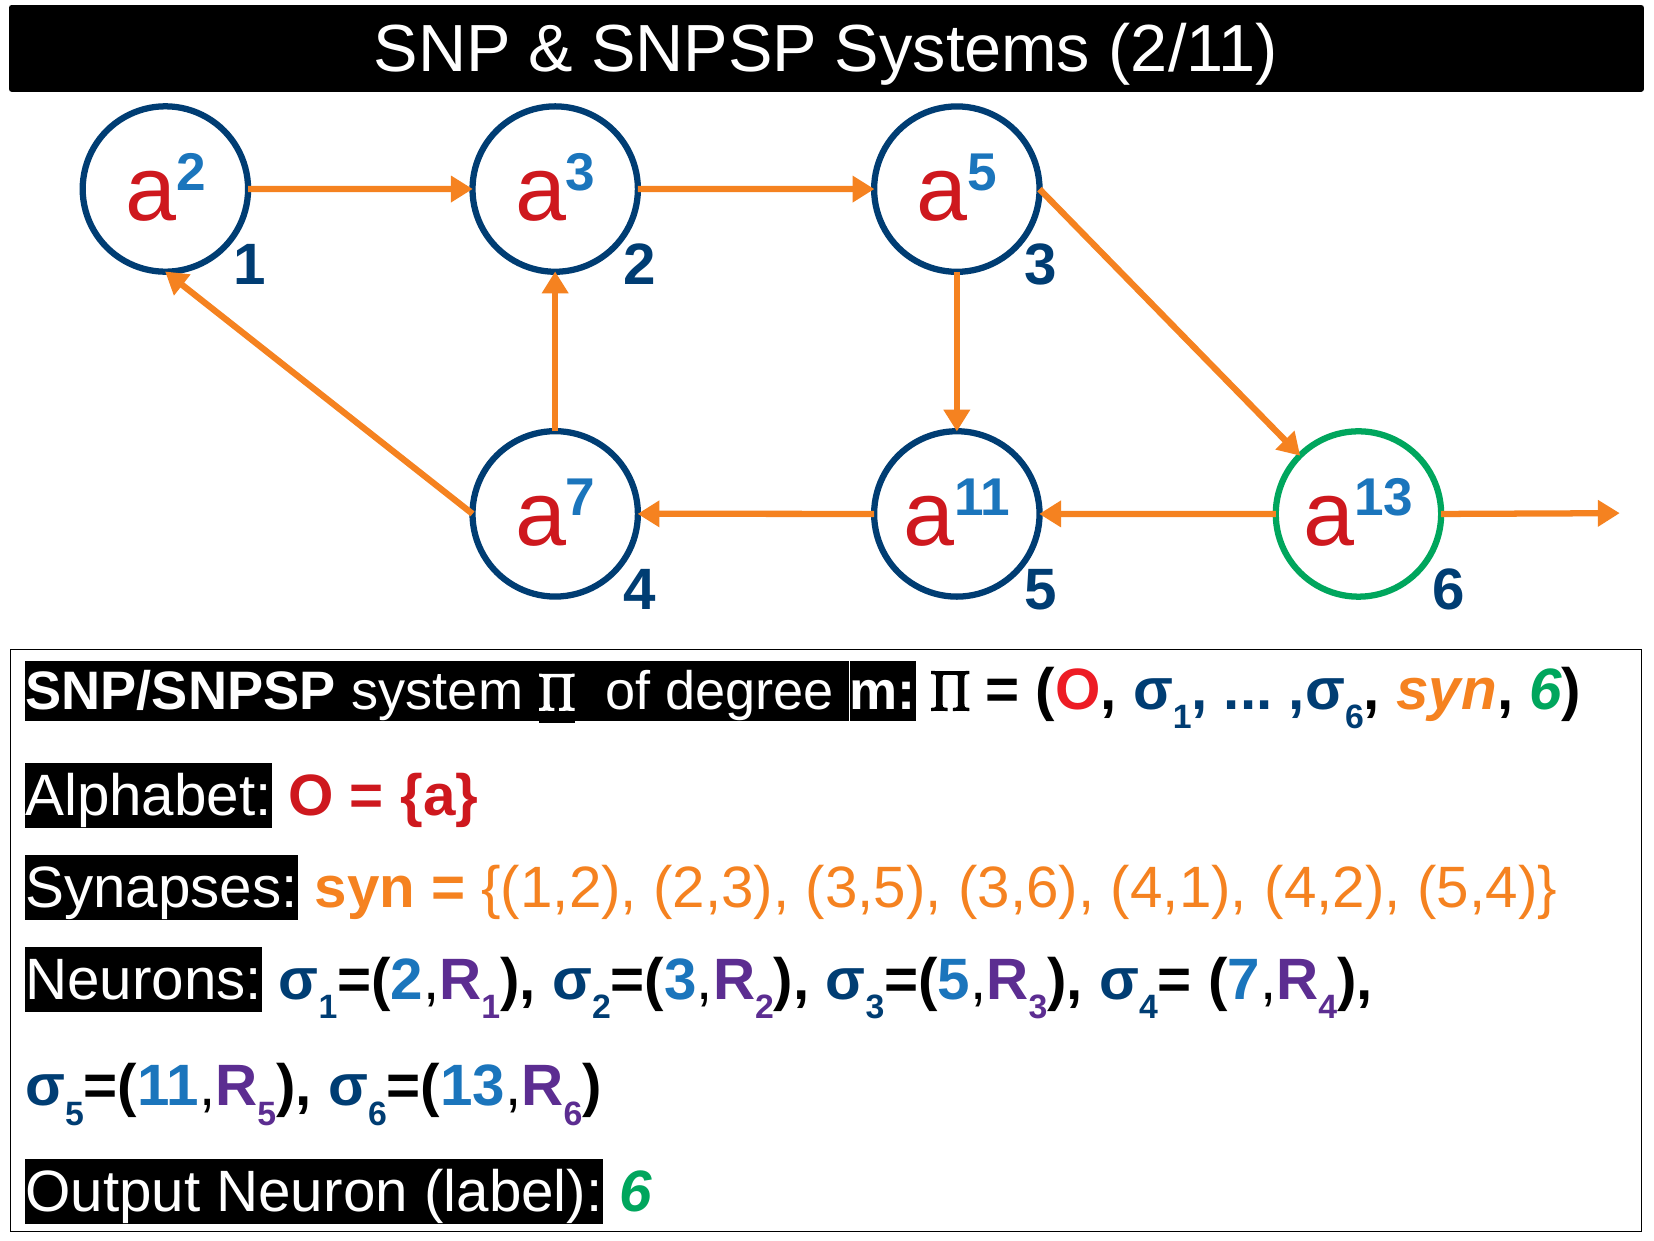

# SNP & SNPSP Systems (2/11)
a2
a3
a5
1
2
3
a7
a11
a13
4
5
6
SNP/SNPSP system Π of degree m: Π = (O, σ1, ... ,σ6, syn, 6)
Alphabet: O = {a}
Synapses: syn = {(1,2), (2,3), (3,5), (3,6), (4,1), (4,2), (5,4)}
Neurons: σ1=(2,R1), σ2=(3,R2), σ3=(5,R3), σ4= (7,R4),
σ5=(11,R5), σ6=(13,R6)
Output Neuron (label): 6